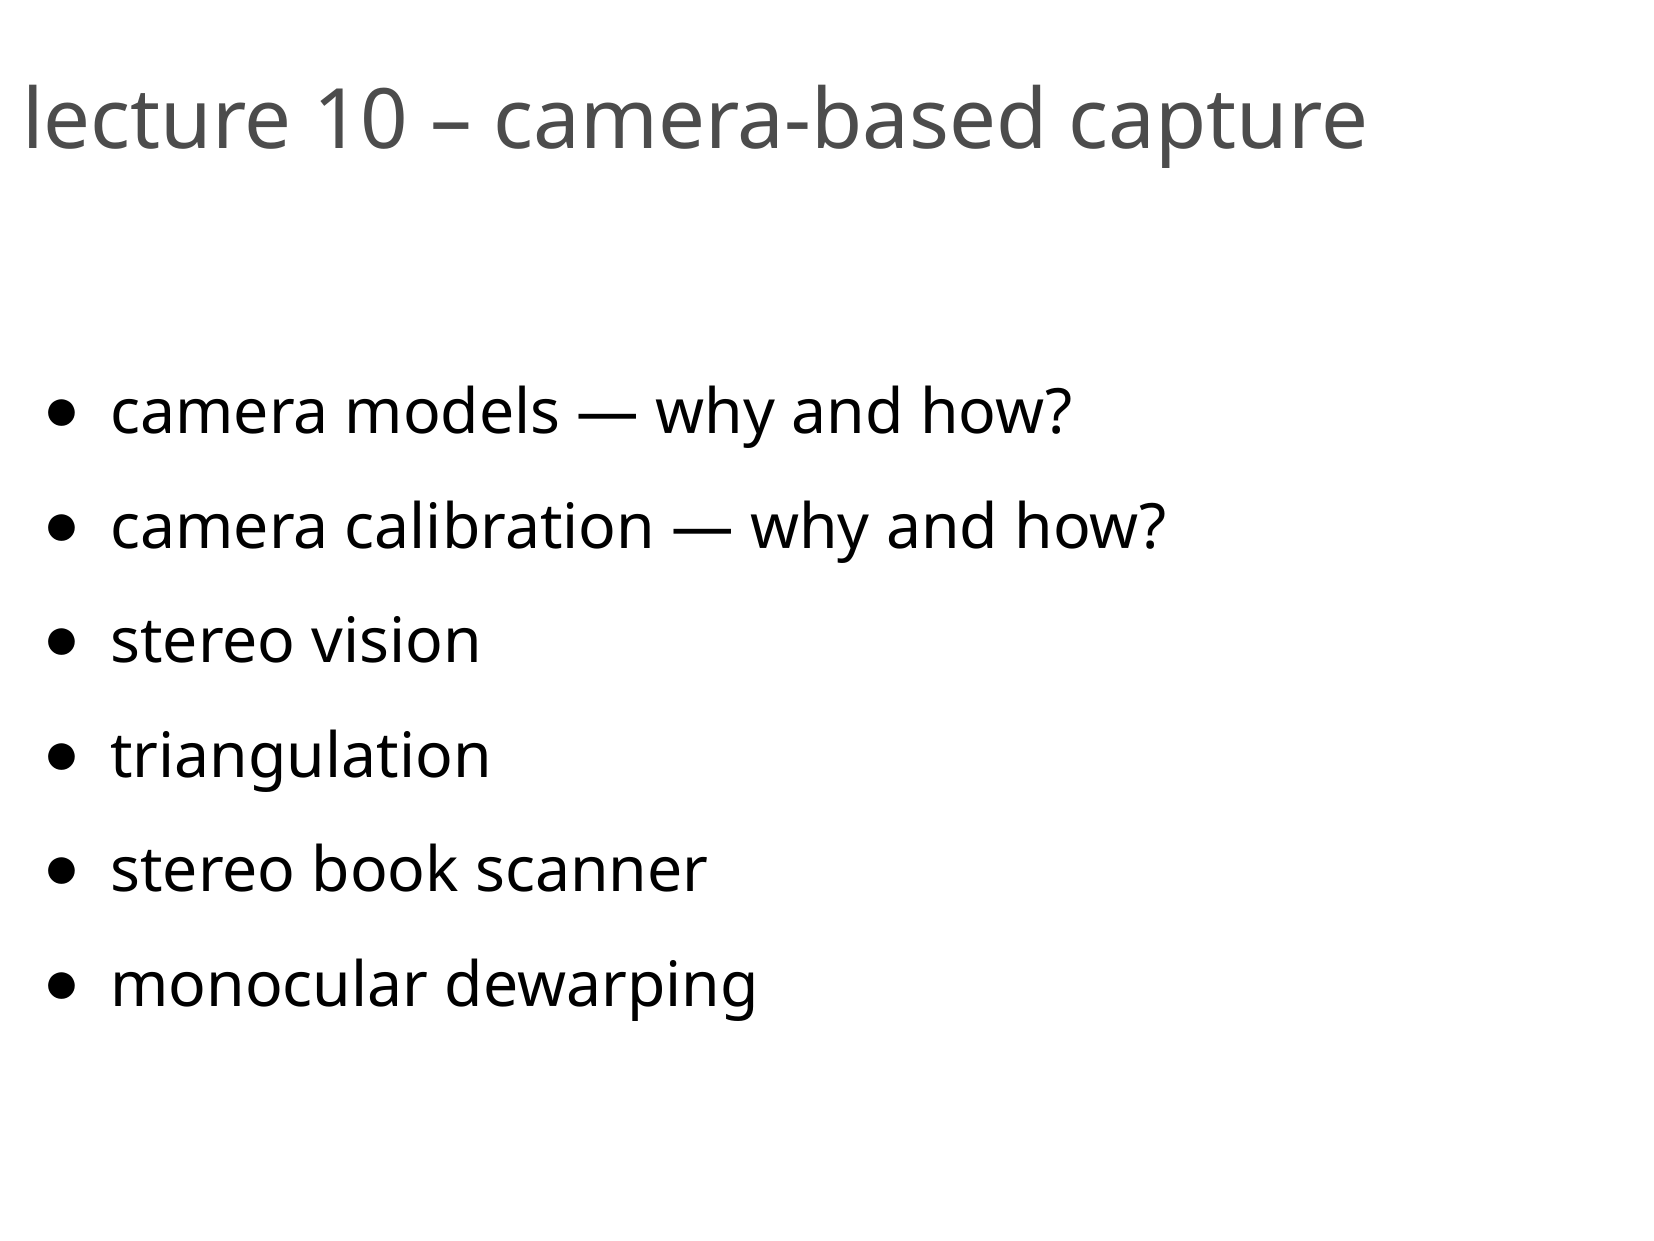

# lecture 10 – camera-based capture
camera models — why and how?
camera calibration — why and how?
stereo vision
triangulation
stereo book scanner
monocular dewarping